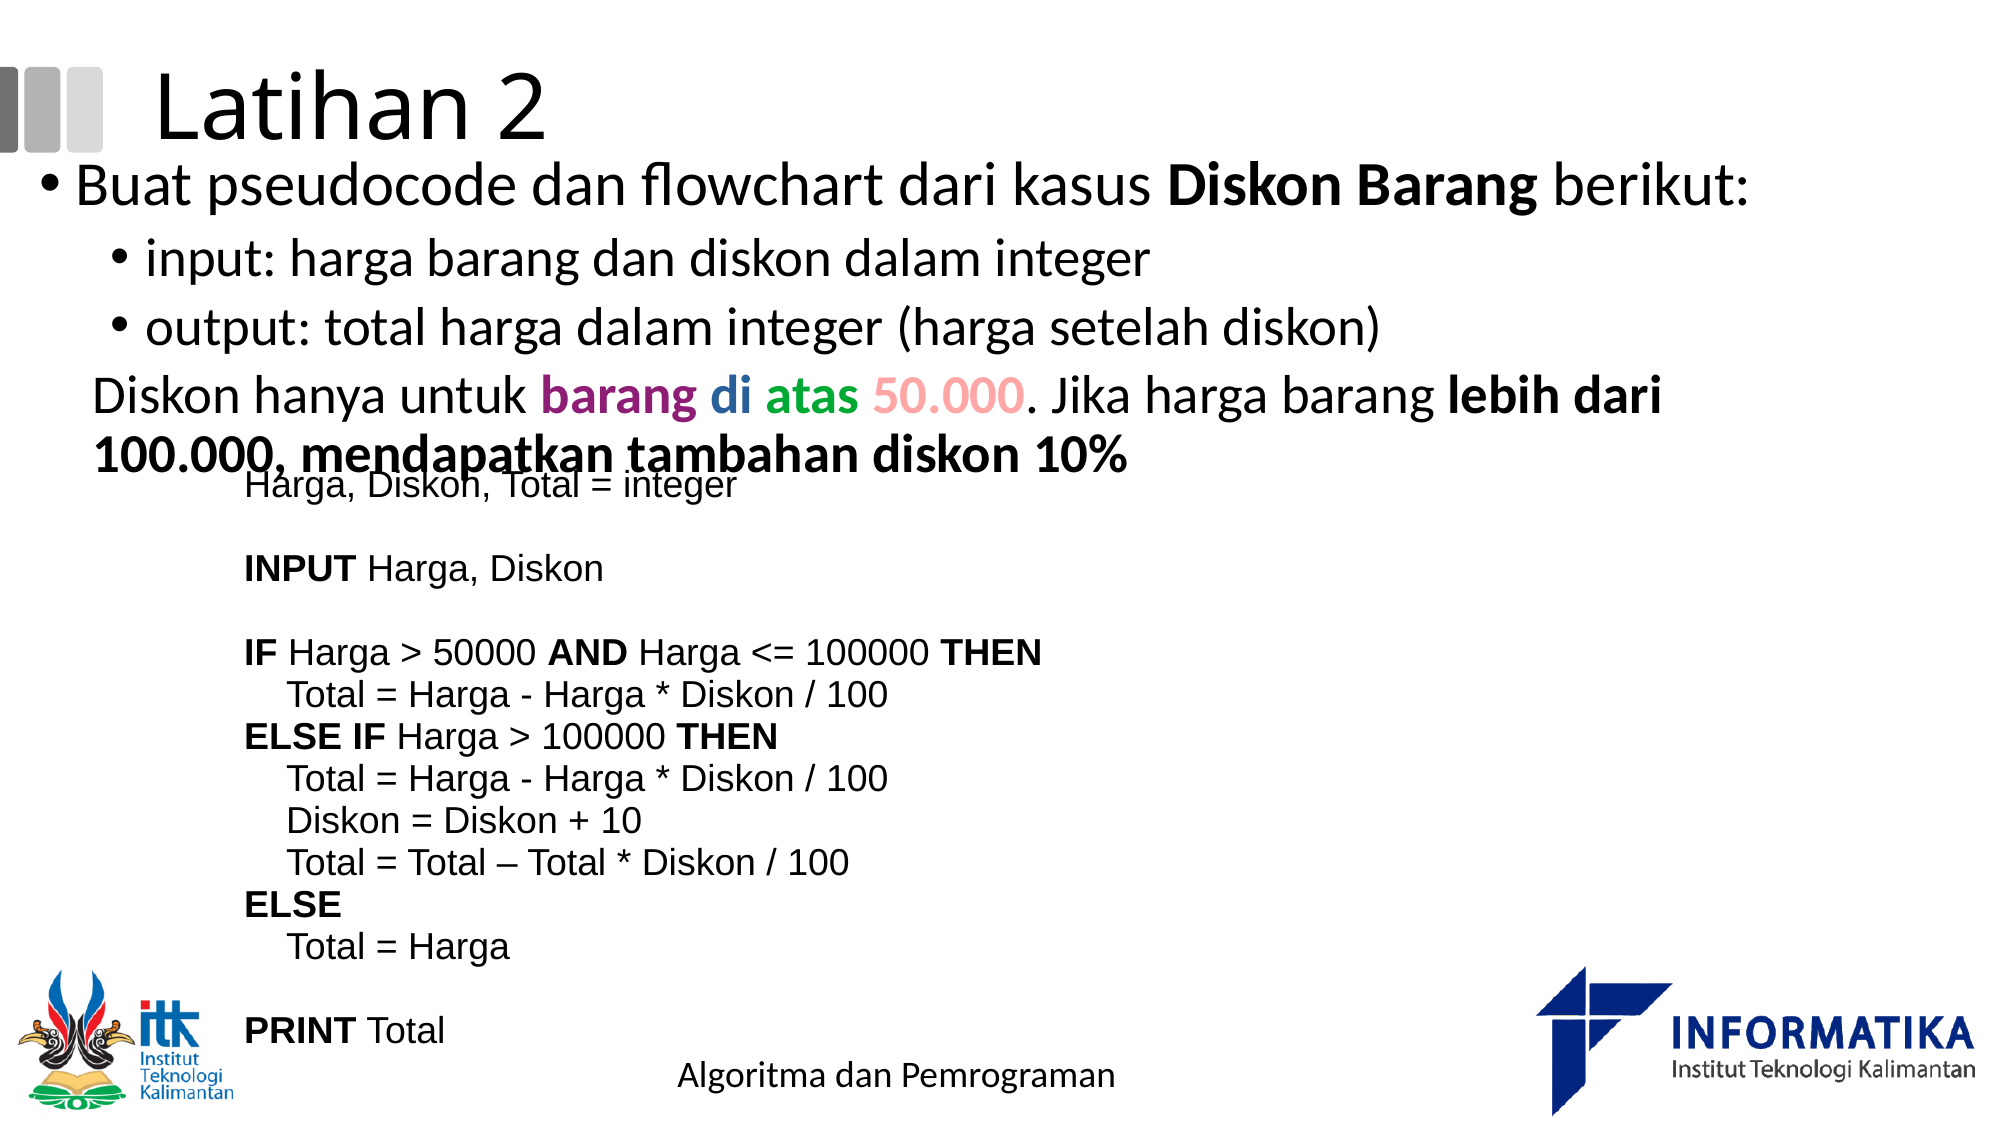

Latihan 2
Buat pseudocode dan flowchart dari kasus Diskon Barang berikut:
input: harga barang dan diskon dalam integer
output: total harga dalam integer (harga setelah diskon)
Diskon hanya untuk barang di atas 50.000. Jika harga barang lebih dari 100.000, mendapatkan tambahan diskon 10%
Harga, Diskon, Total = integer
INPUT Harga, Diskon
IF Harga > 50000 AND Harga <= 100000 THEN
 Total = Harga - Harga * Diskon / 100
ELSE IF Harga > 100000 THEN
 Total = Harga - Harga * Diskon / 100
 Diskon = Diskon + 10
 Total = Total – Total * Diskon / 100
ELSE
 Total = Harga
PRINT Total
Algoritma dan Pemrograman